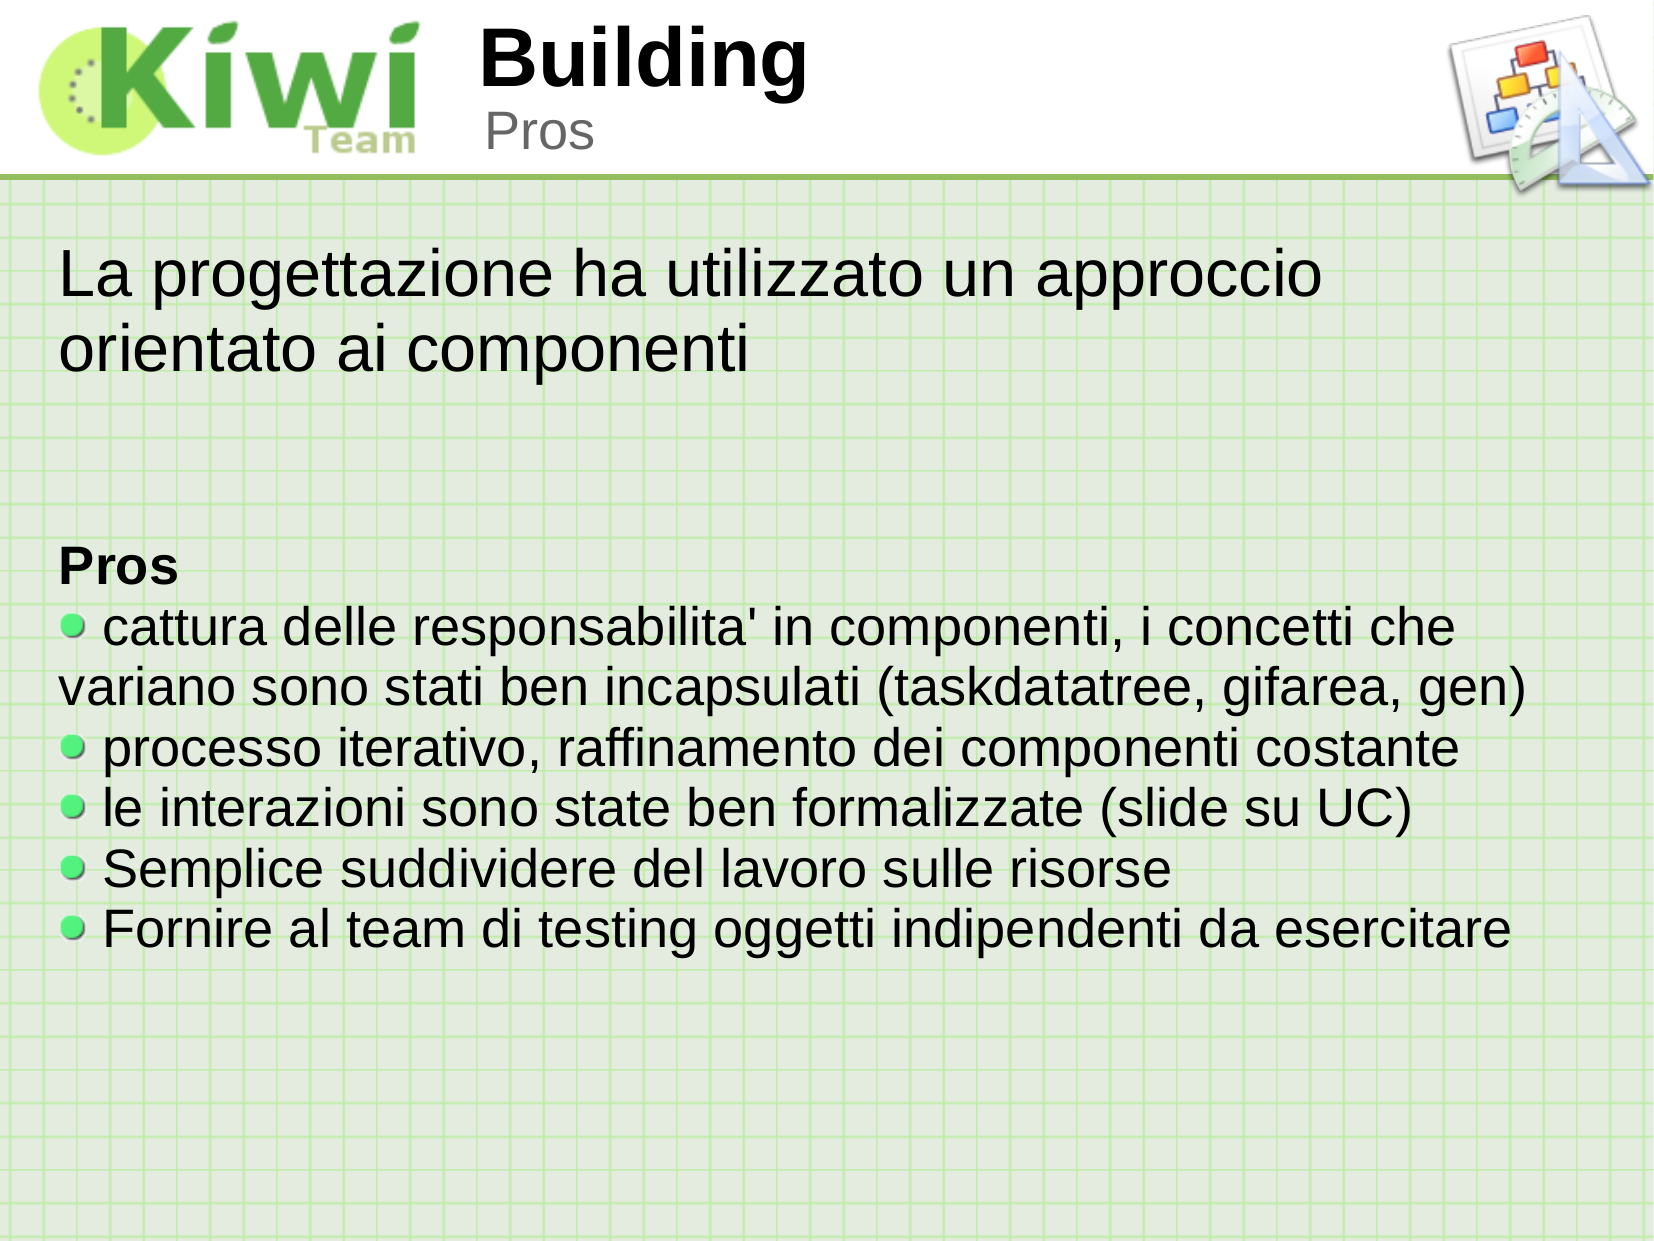

# Building
Pros
La progettazione ha utilizzato un approccio orientato ai componenti
Pros
 cattura delle responsabilita' in componenti, i concetti che variano sono stati ben incapsulati (taskdatatree, gifarea, gen)
 processo iterativo, raffinamento dei componenti costante
 le interazioni sono state ben formalizzate (slide su UC)
 Semplice suddividere del lavoro sulle risorse
 Fornire al team di testing oggetti indipendenti da esercitare